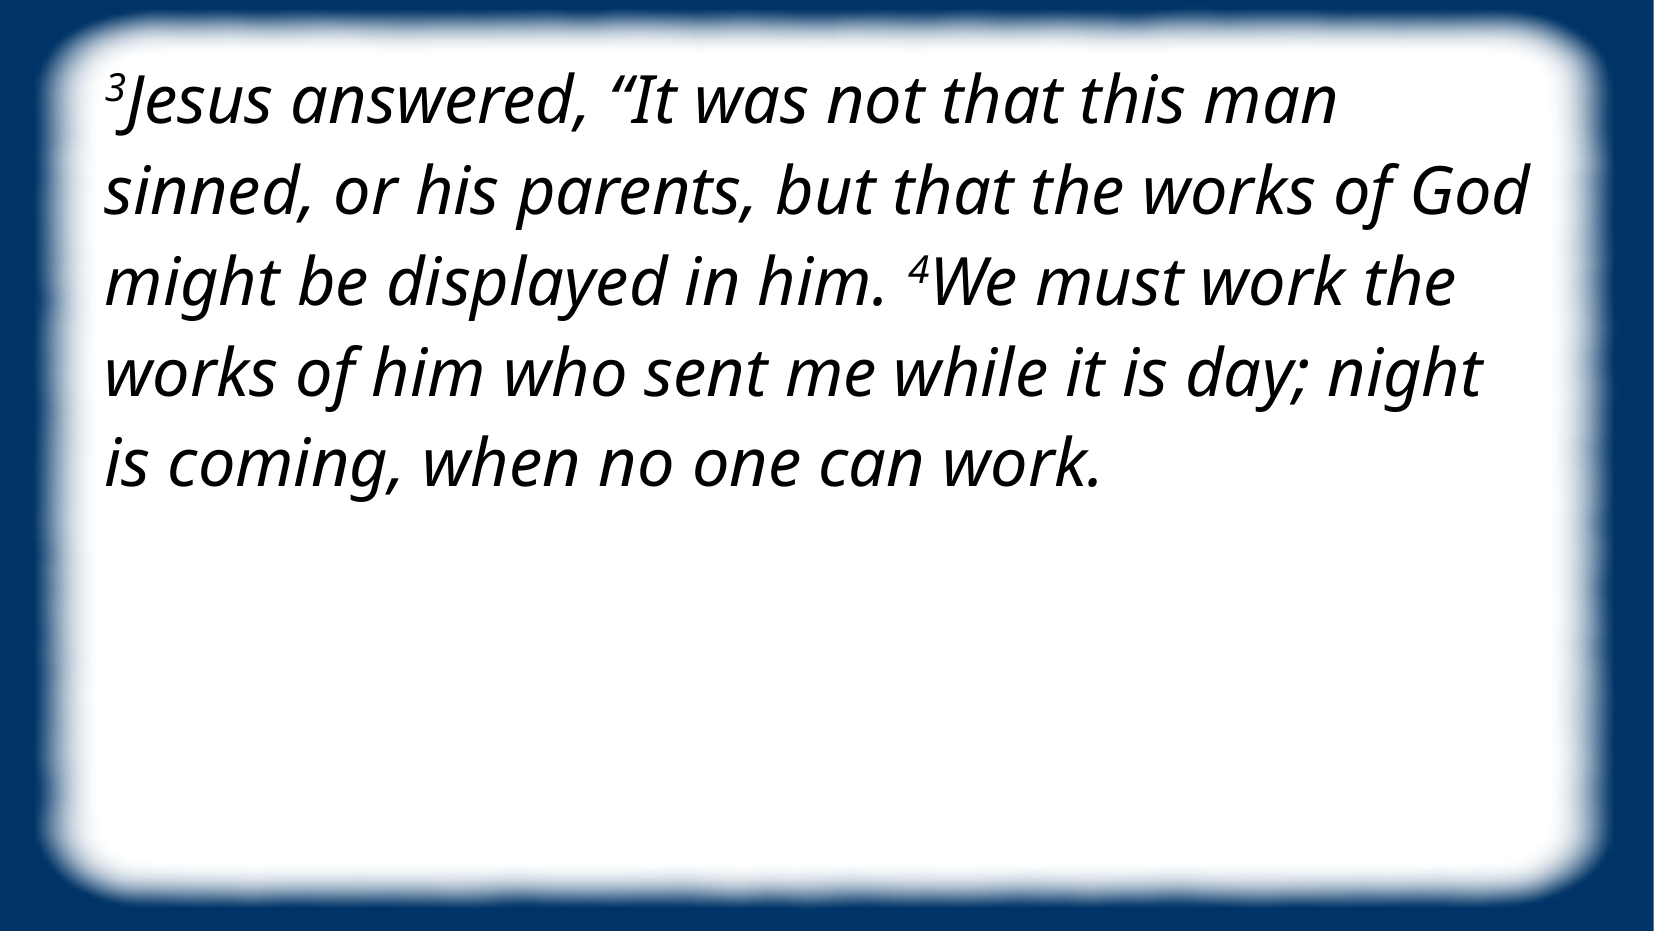

3Jesus answered, “It was not that this man sinned, or his parents, but that the works of God might be displayed in him. 4We must work the works of him who sent me while it is day; night is coming, when no one can work.